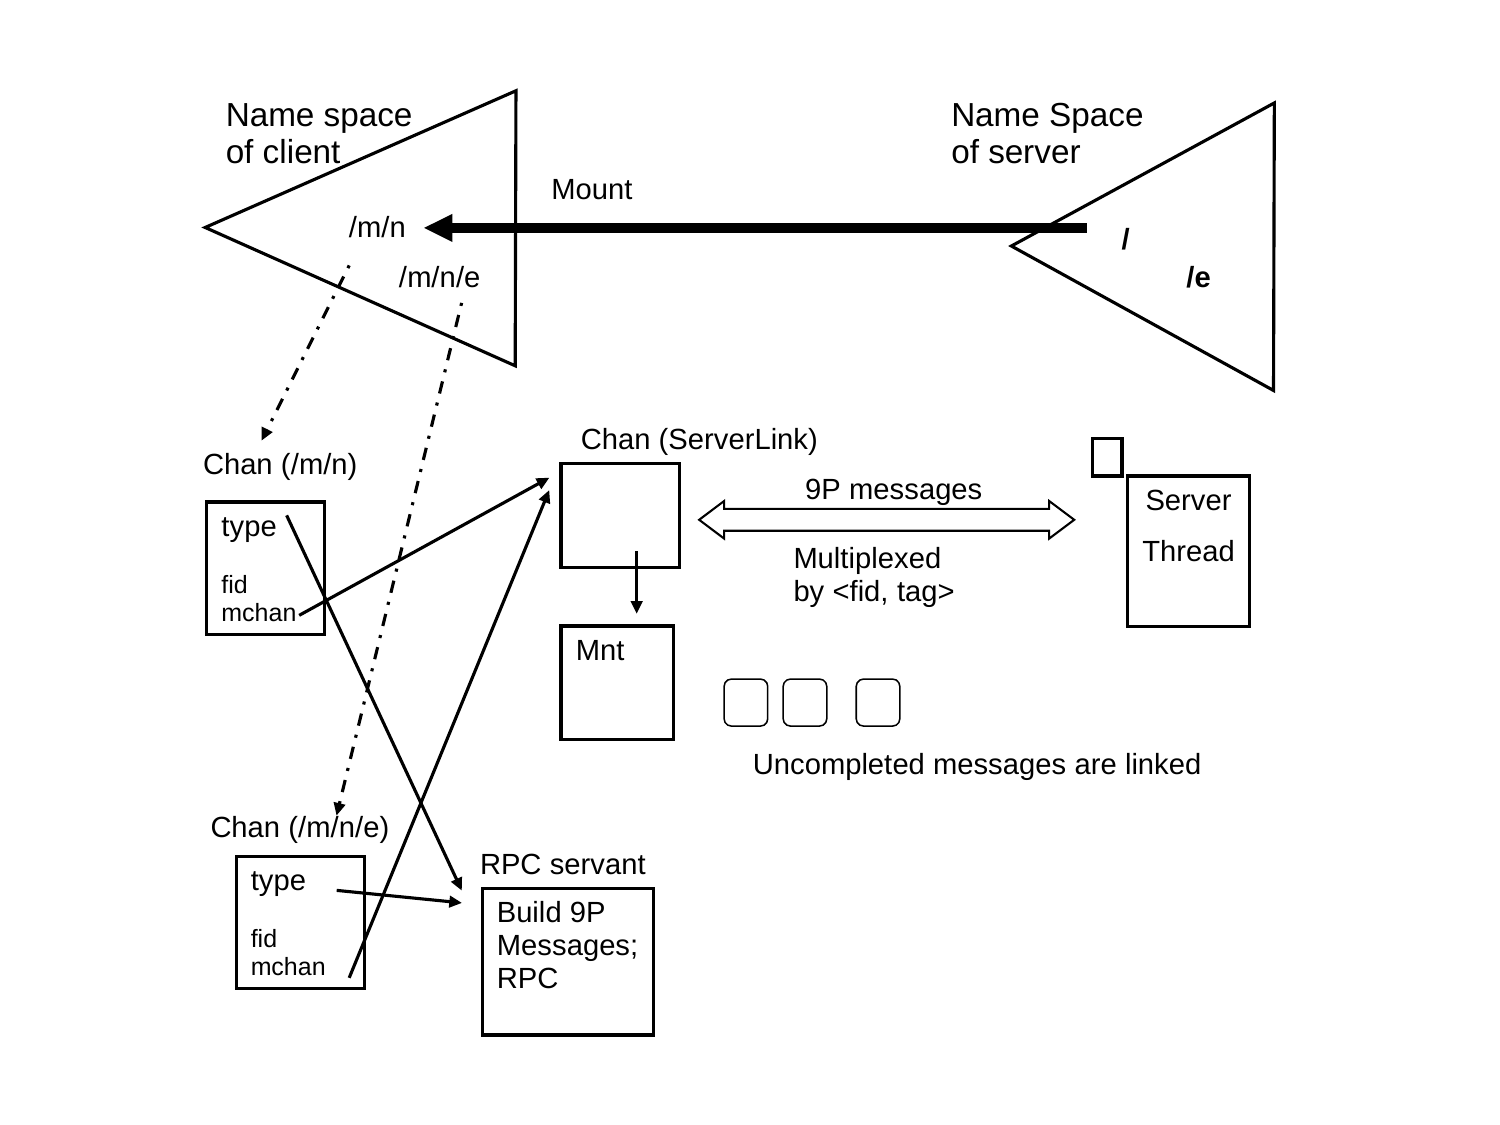

Name space
of client
Name Space
of server
Mount
/m/n
/
/m/n/e
/e
Chan (ServerLink)
Server
Thread
Chan (/m/n)
9P messages
type
fid
mchan
Multiplexed
by <fid, tag>
Mnt
Uncompleted messages are linked
Chan (/m/n/e)
RPC servant
type
fid
mchan
Build 9P
Messages;
RPC